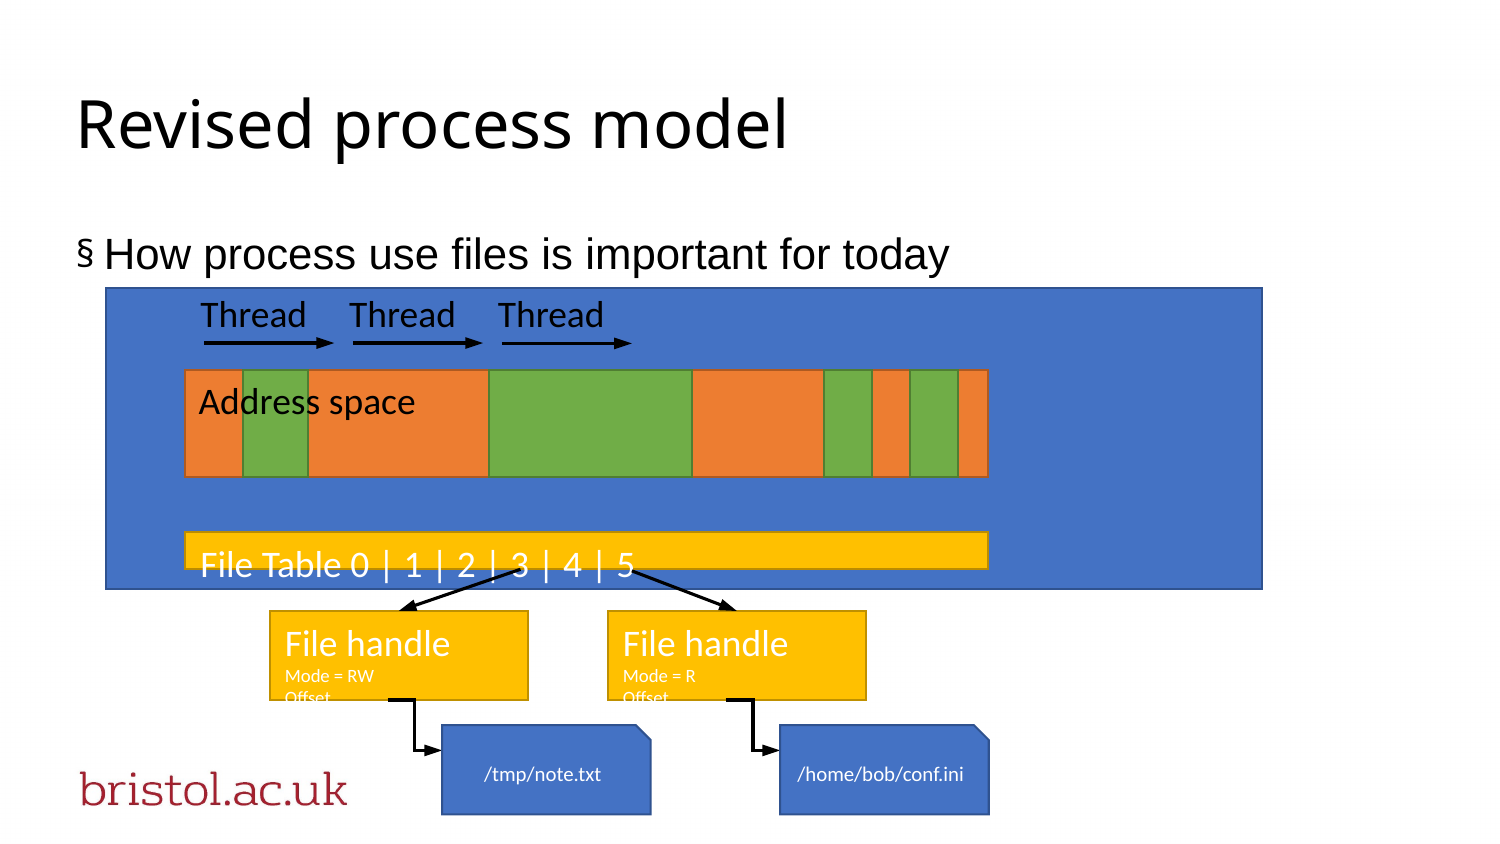

# Revised process model
How process use files is important for today
Thread
Thread
Thread
Address space
File Table 0 | 1 | 2 | 3 | 4 | 5
File handle
Mode = RW
Offset
File handle
Mode = R
Offset
/tmp/note.txt
/home/bob/conf.ini